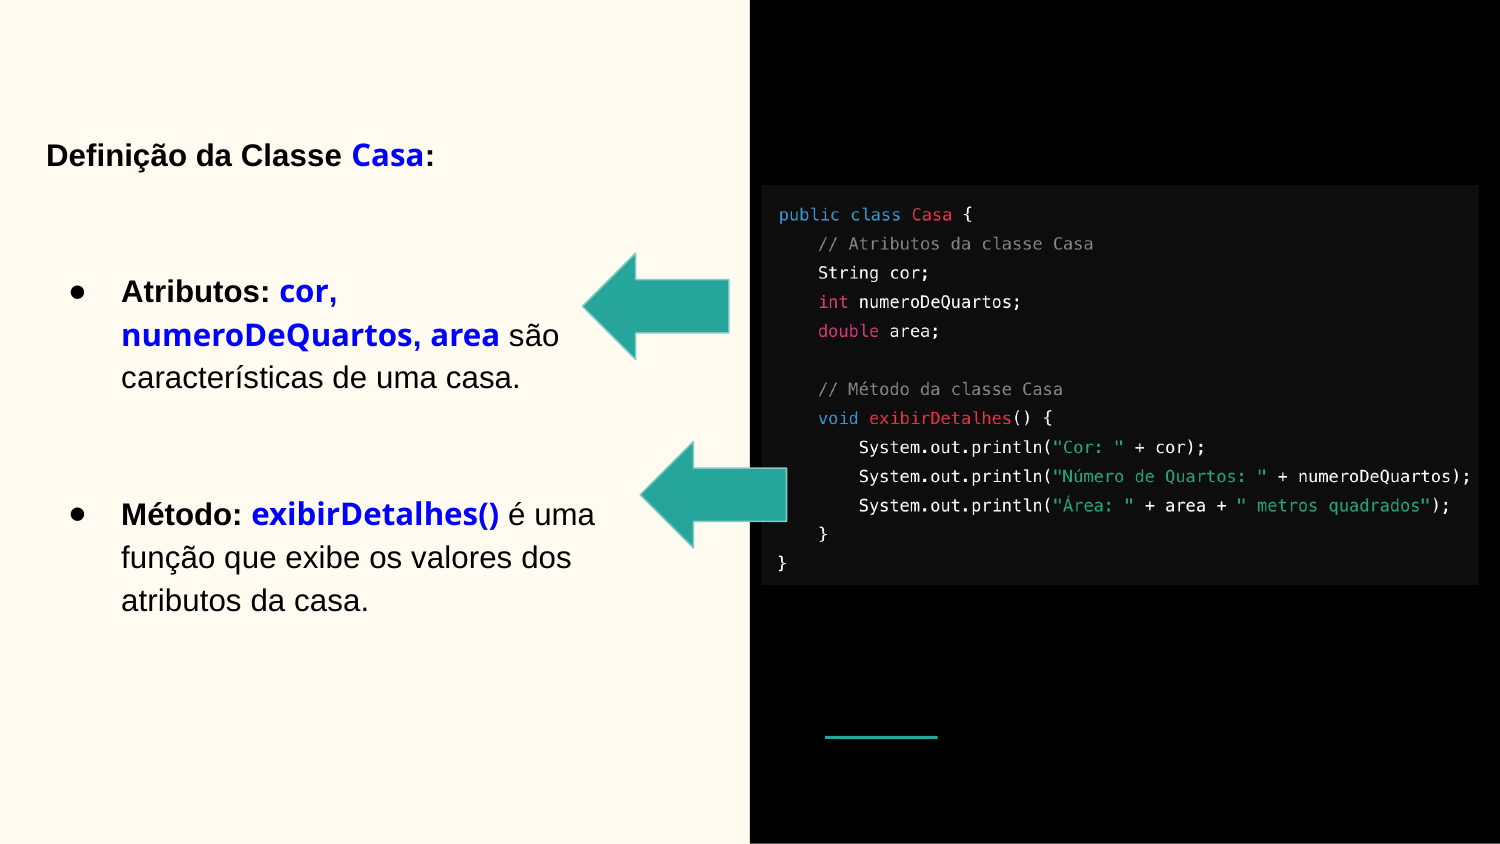

Definição da Classe Casa:
Atributos: cor, numeroDeQuartos, area são características de uma casa.
Método: exibirDetalhes() é uma função que exibe os valores dos atributos da casa.